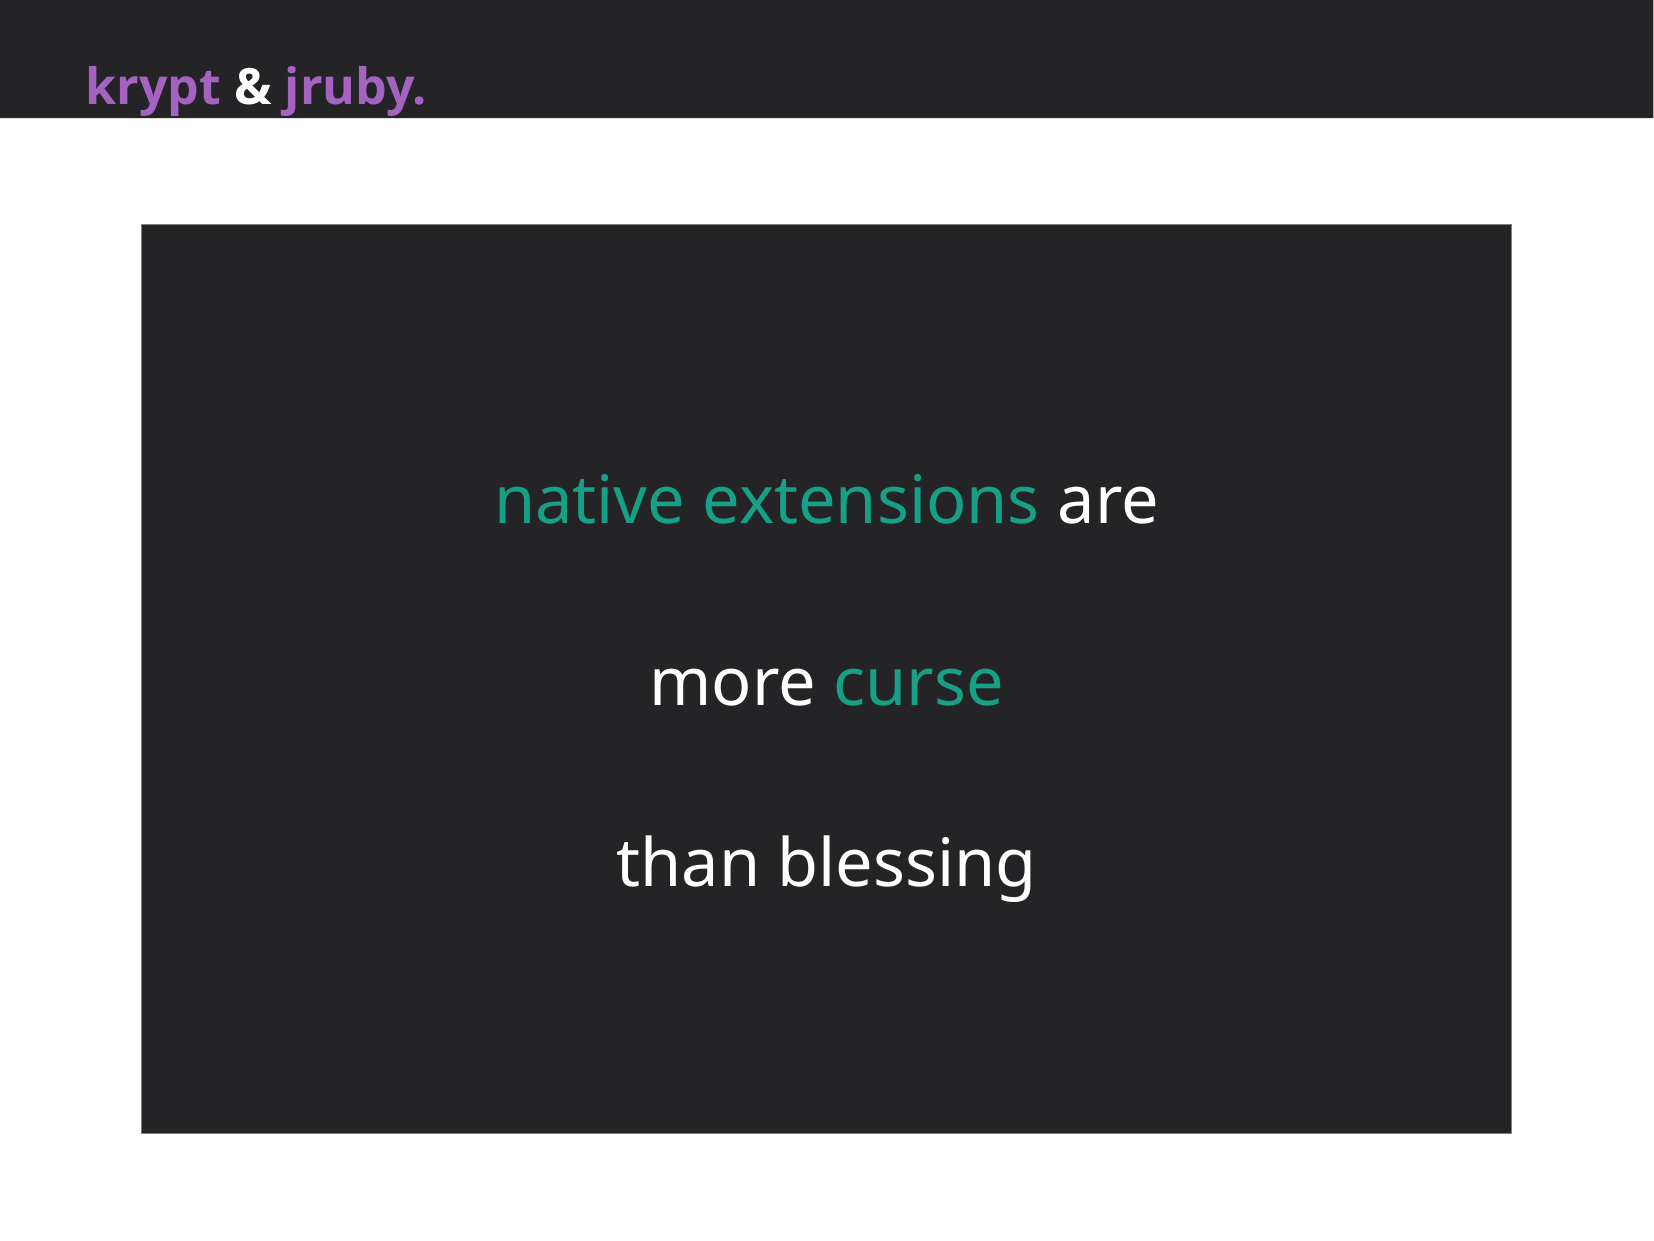

krypt & jruby.
native extensions are
more curse
than blessing